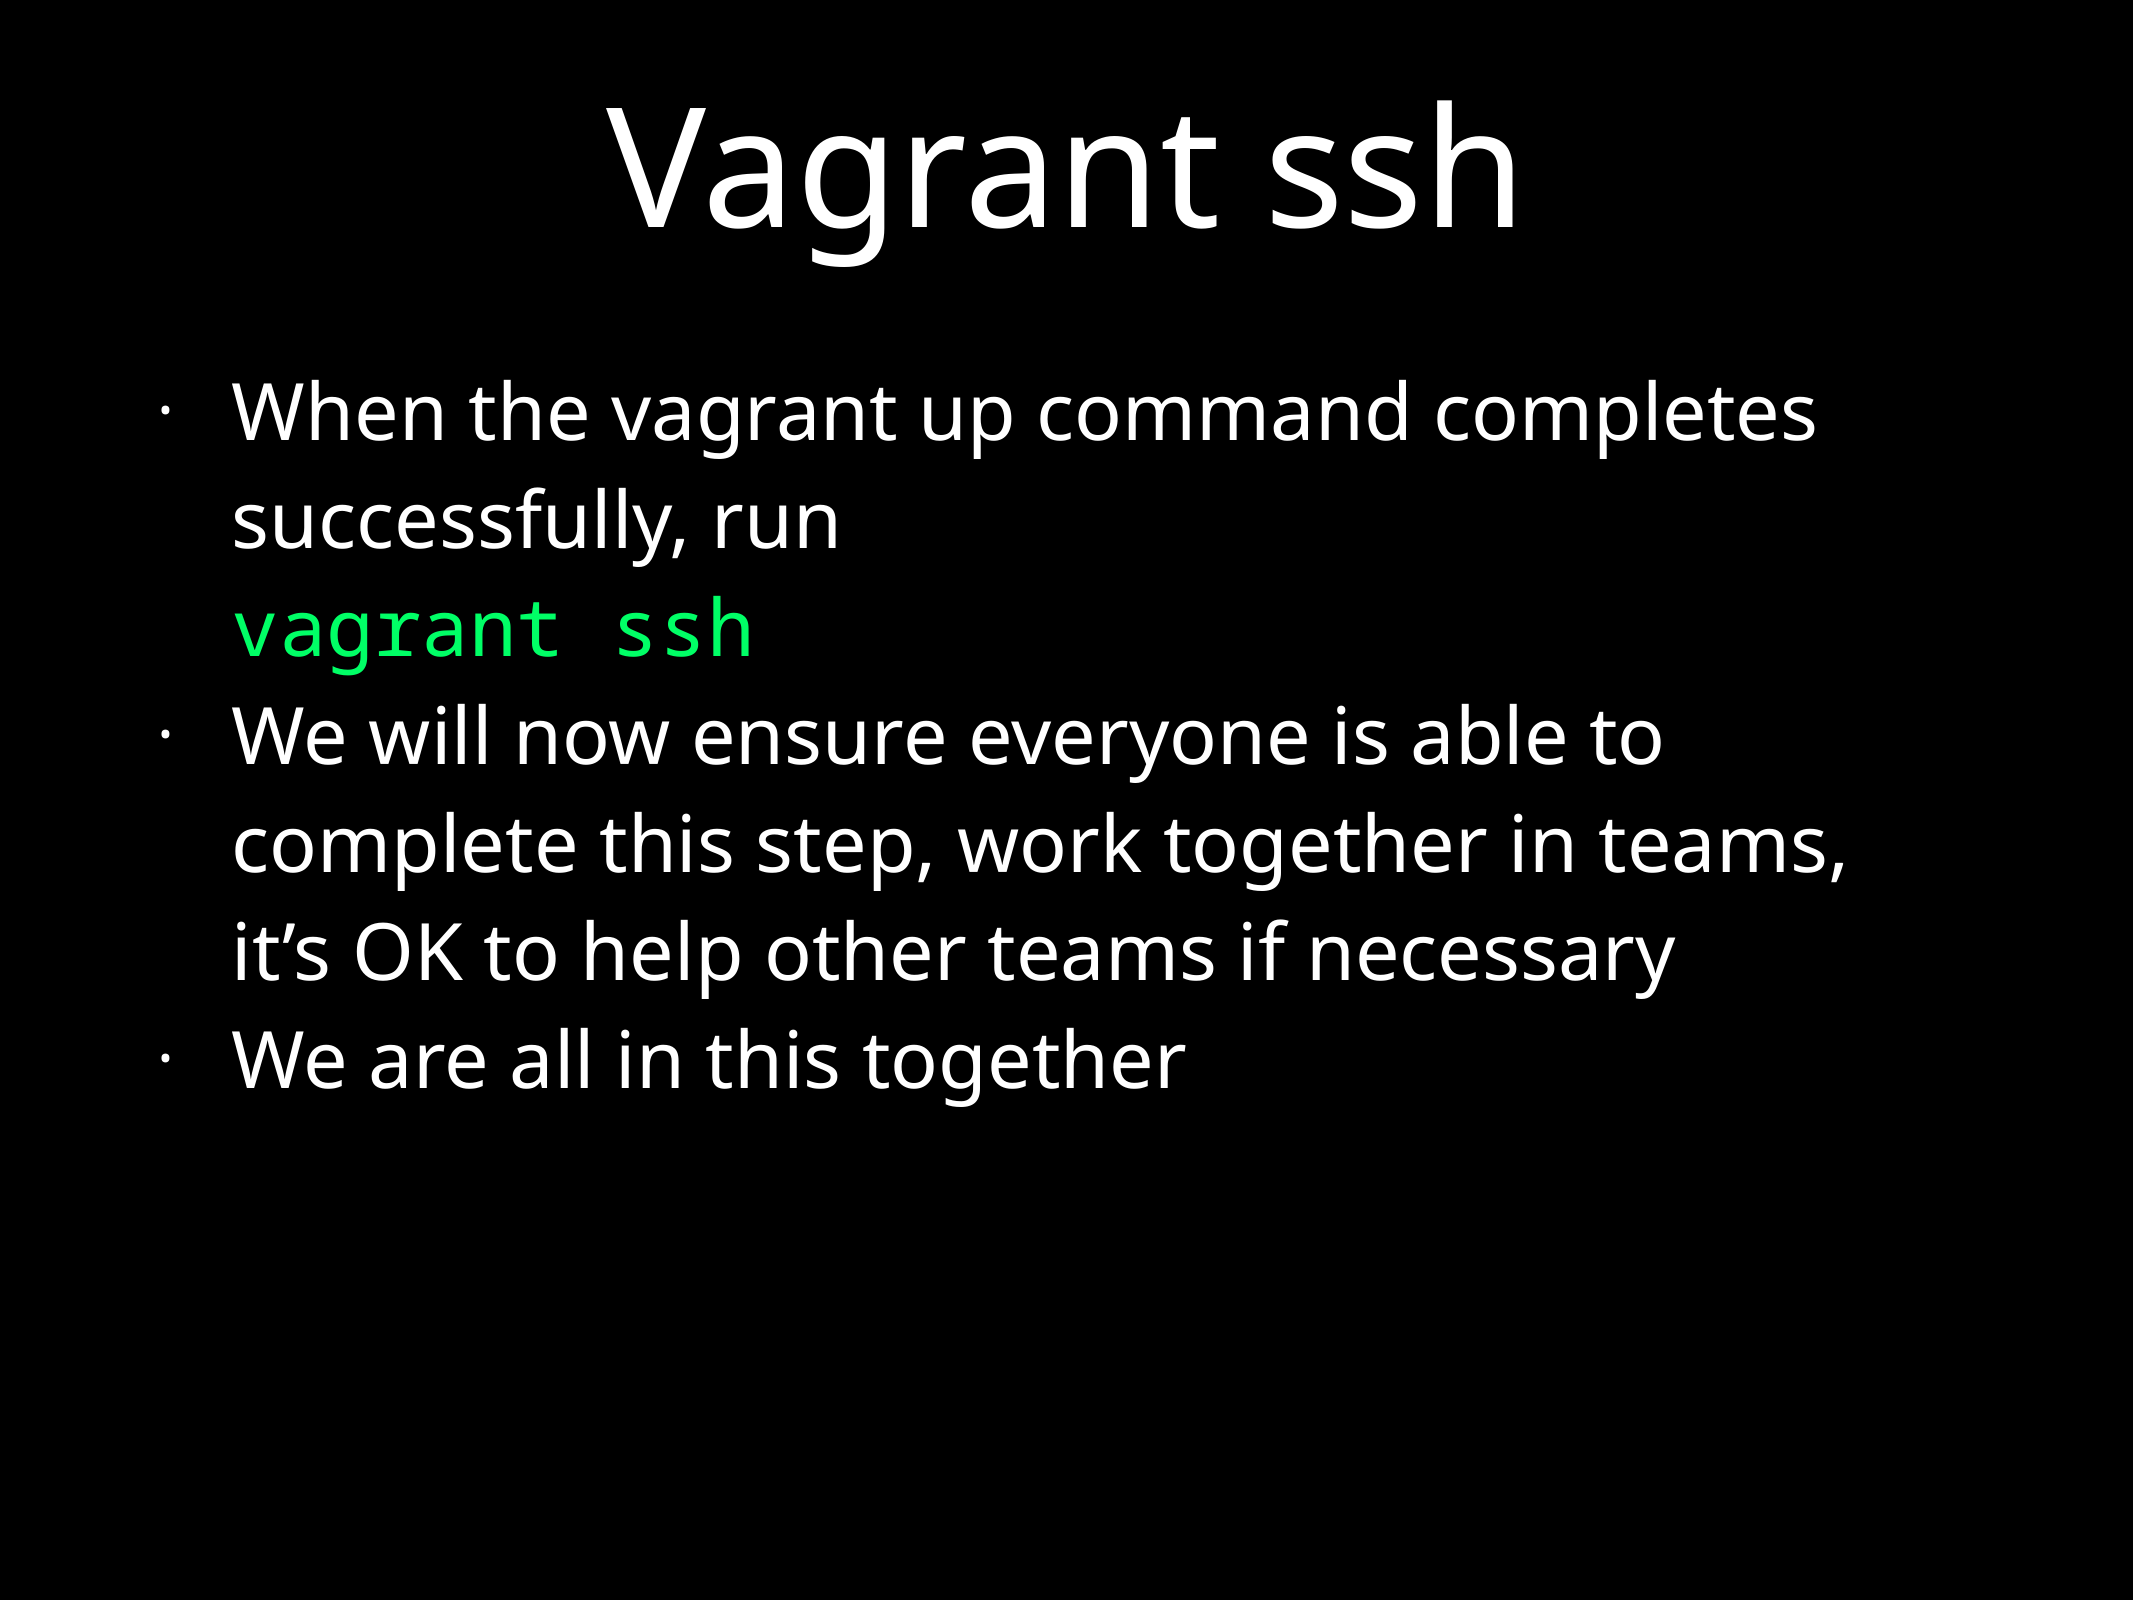

Vagrant ssh
When the vagrant up command completes successfully, run
vagrant ssh
We will now ensure everyone is able to complete this step, work together in teams, it’s OK to help other teams if necessary
We are all in this together